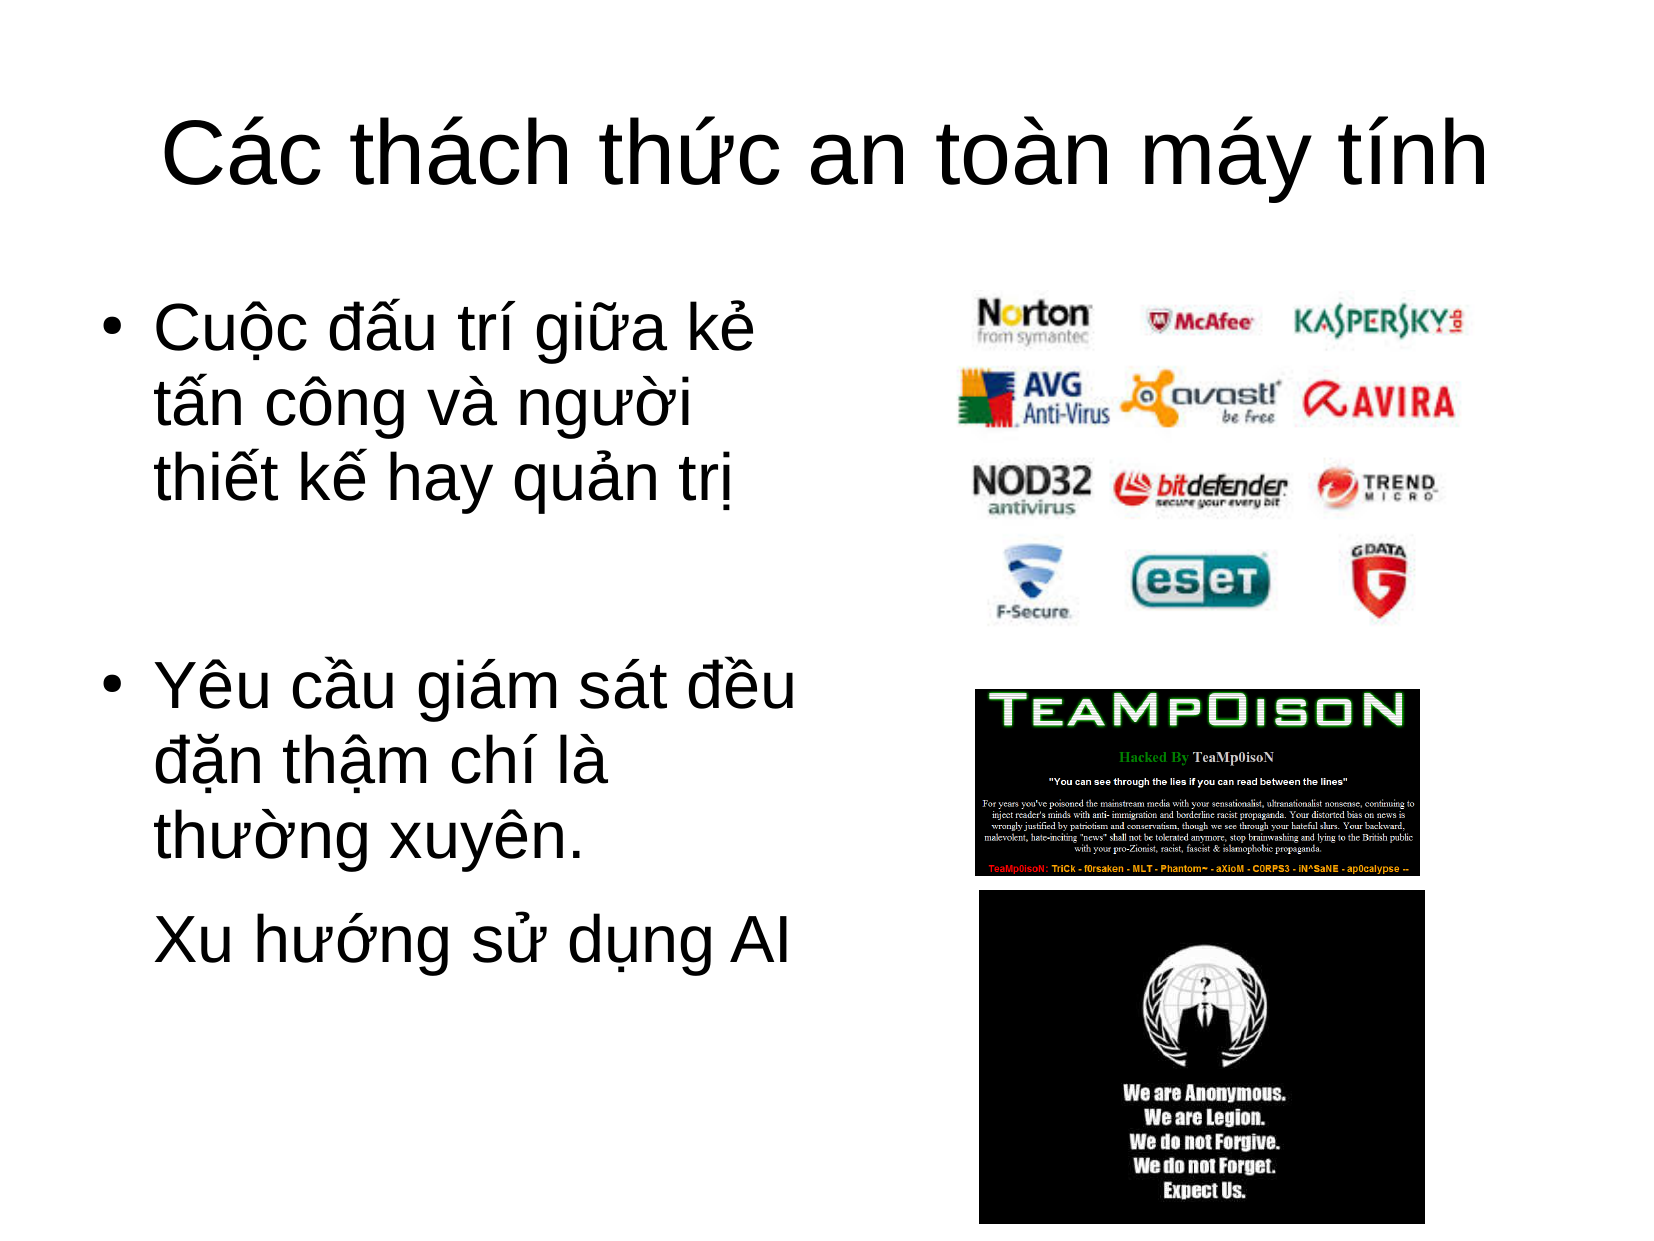

# Các thách thức an toàn máy tính
Cuộc đấu trí giữa kẻ tấn công và người thiết kế hay quản trị
Yêu cầu giám sát đều đặn thậm chí là thường xuyên.
Xu hướng sử dụng AI